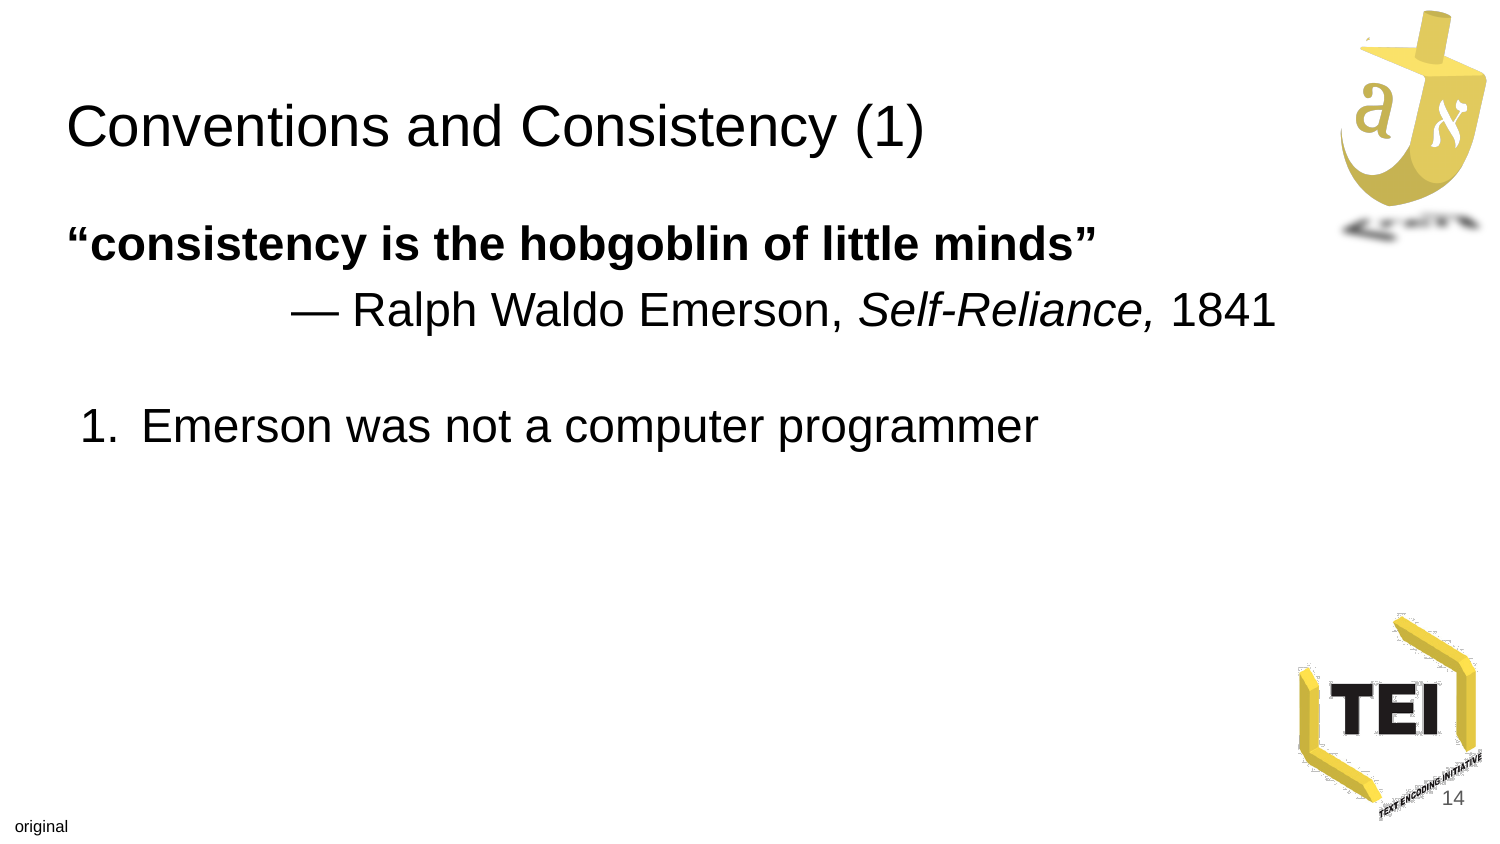

# Conventions and Consistency (1)
“consistency is the hobgoblin of little minds”
			— Ralph Waldo Emerson, Self-Reliance, 1841
Emerson was not a computer programmer
original